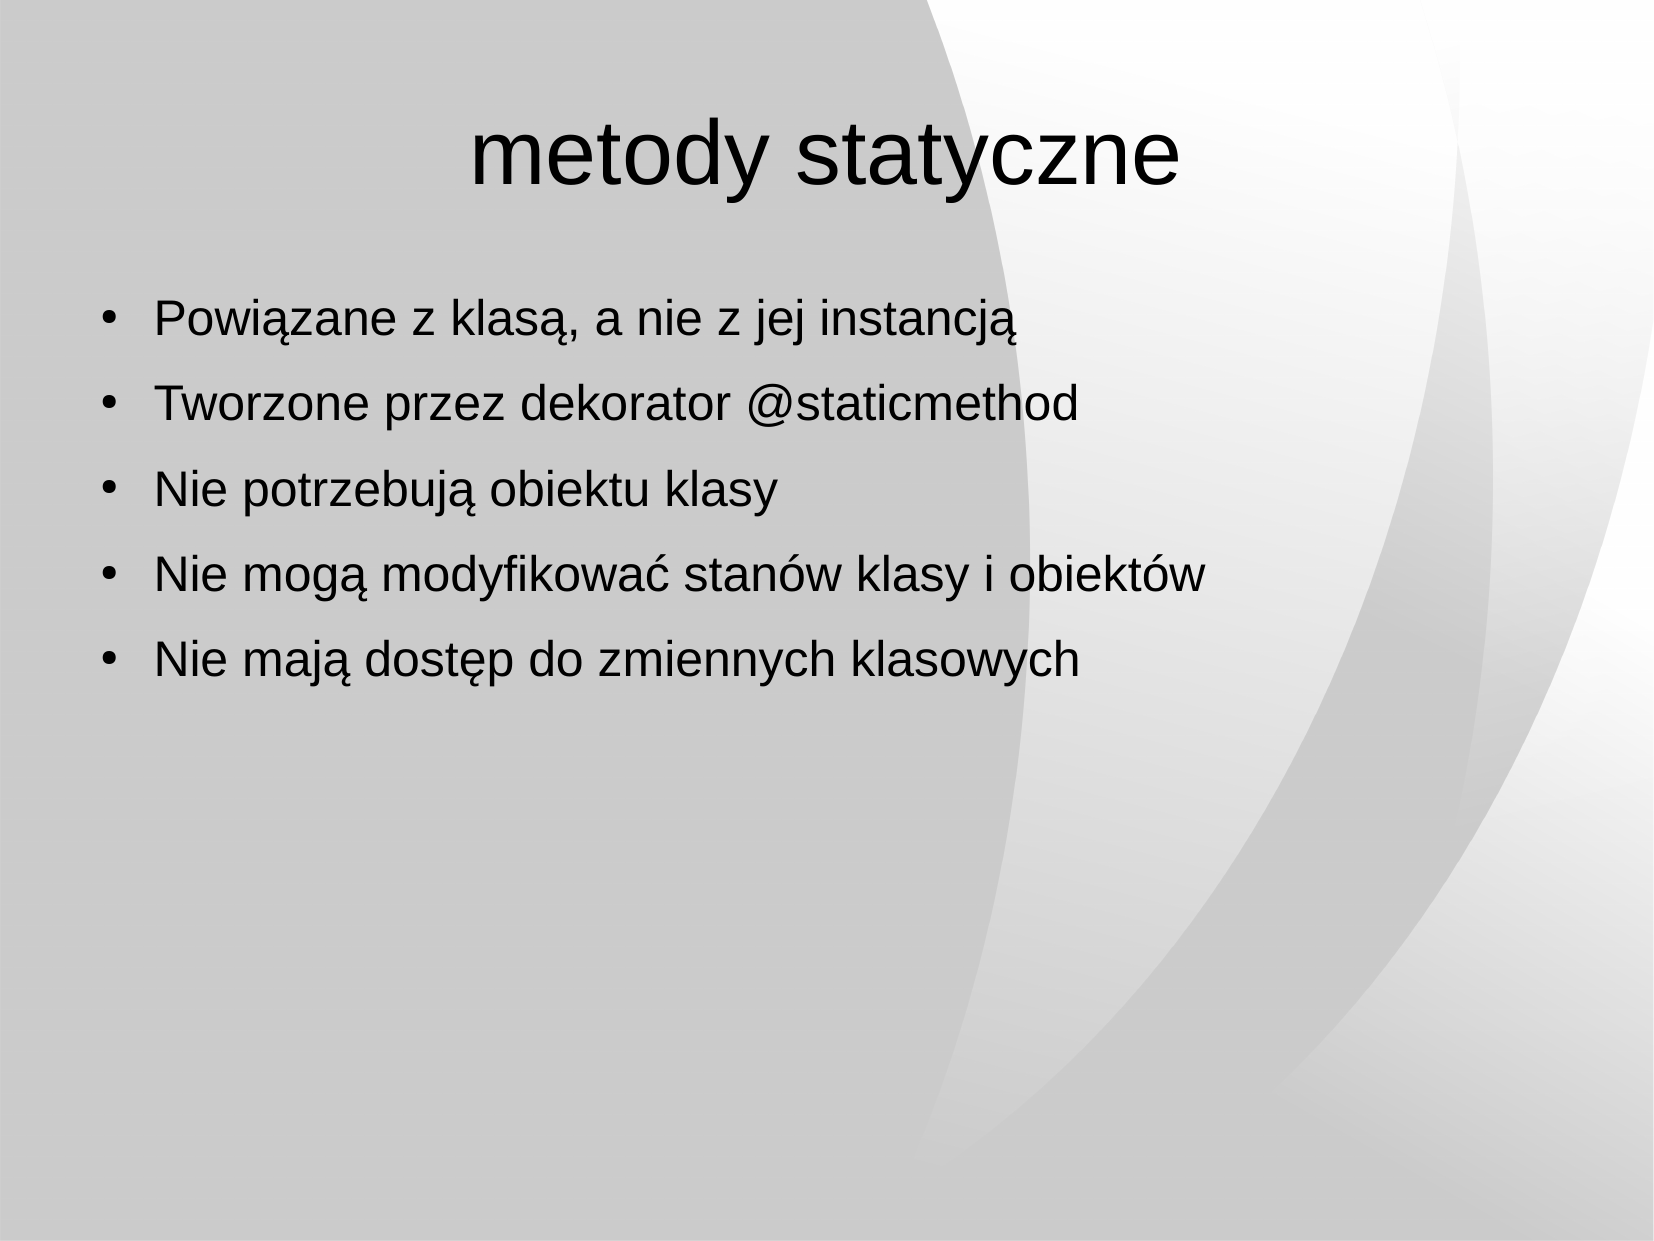

# metody statyczne
Powiązane z klasą, a nie z jej instancją
Tworzone przez dekorator @staticmethod
Nie potrzebują obiektu klasy
Nie mogą modyfikować stanów klasy i obiektów
Nie mają dostęp do zmiennych klasowych